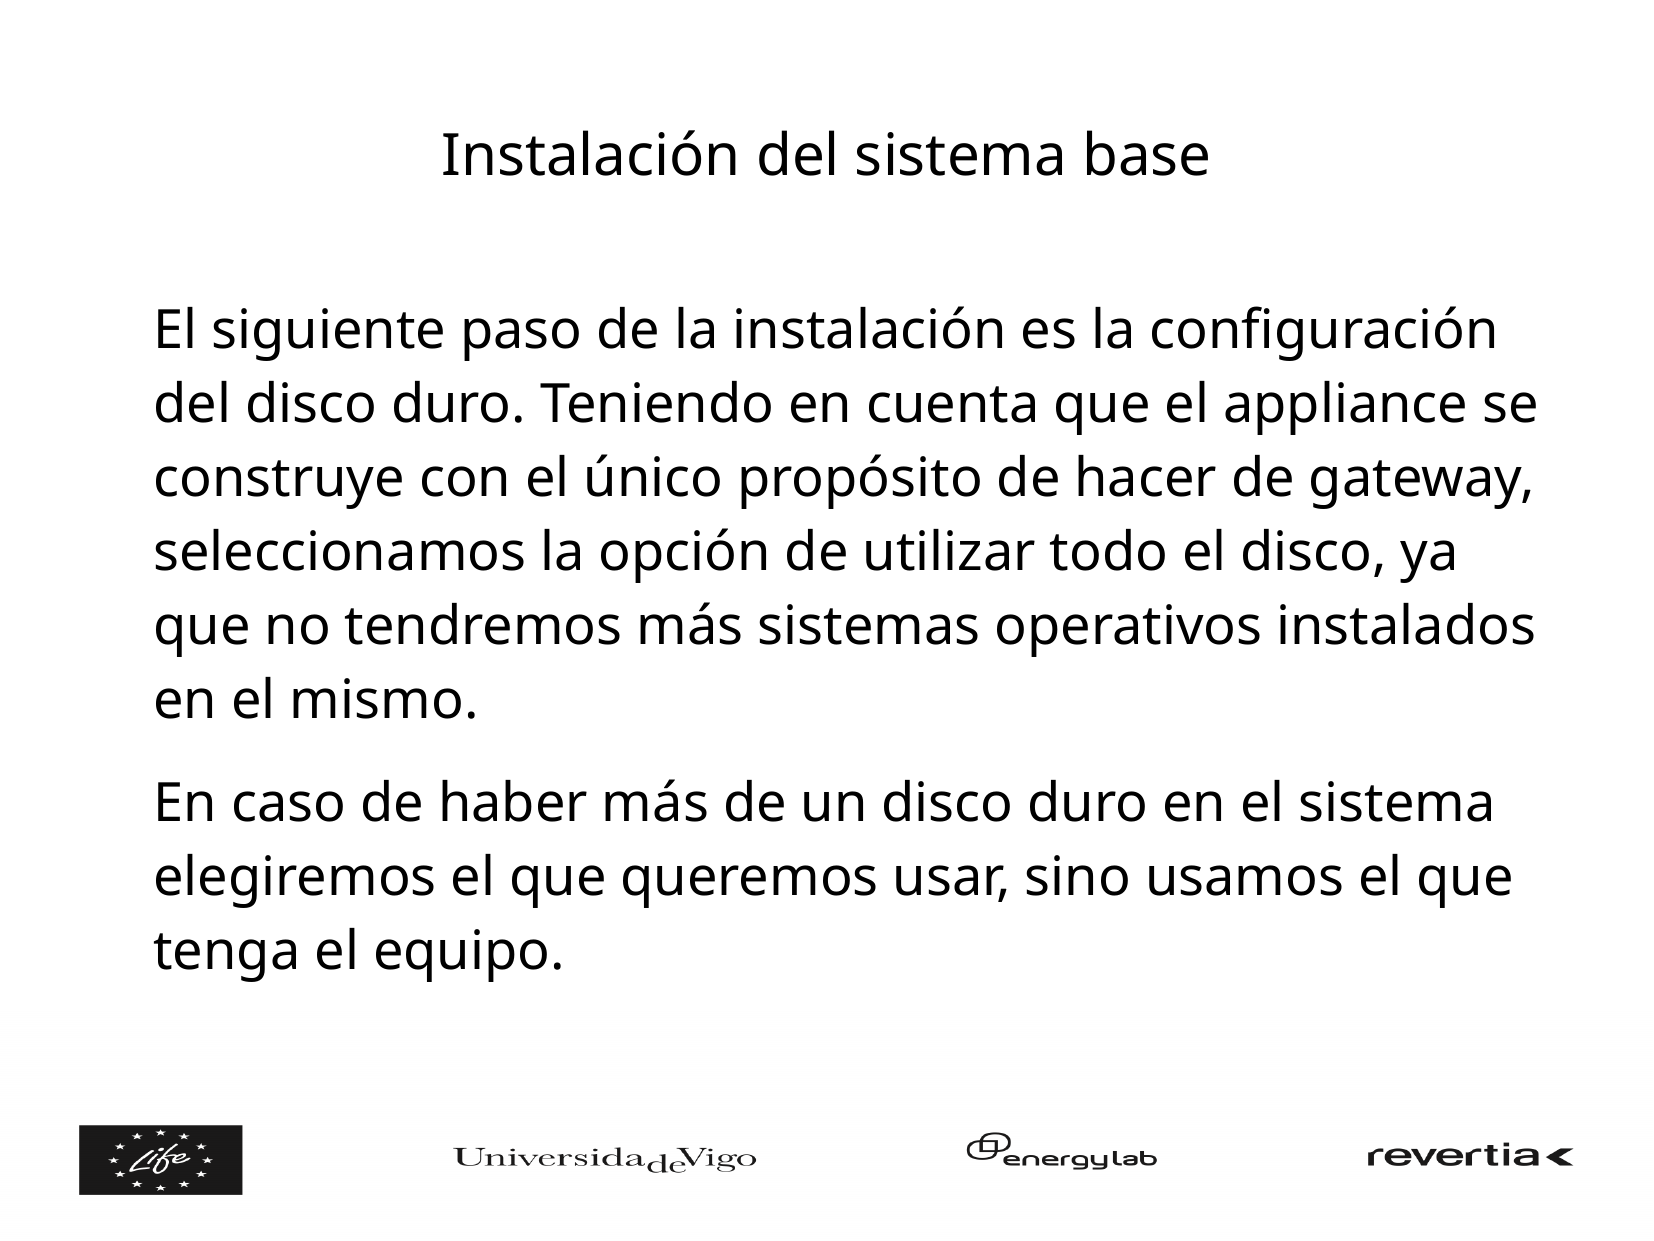

# Instalación del sistema base
El siguiente paso de la instalación es la configuración del disco duro. Teniendo en cuenta que el appliance se construye con el único propósito de hacer de gateway, seleccionamos la opción de utilizar todo el disco, ya que no tendremos más sistemas operativos instalados en el mismo.
En caso de haber más de un disco duro en el sistema elegiremos el que queremos usar, sino usamos el que tenga el equipo.